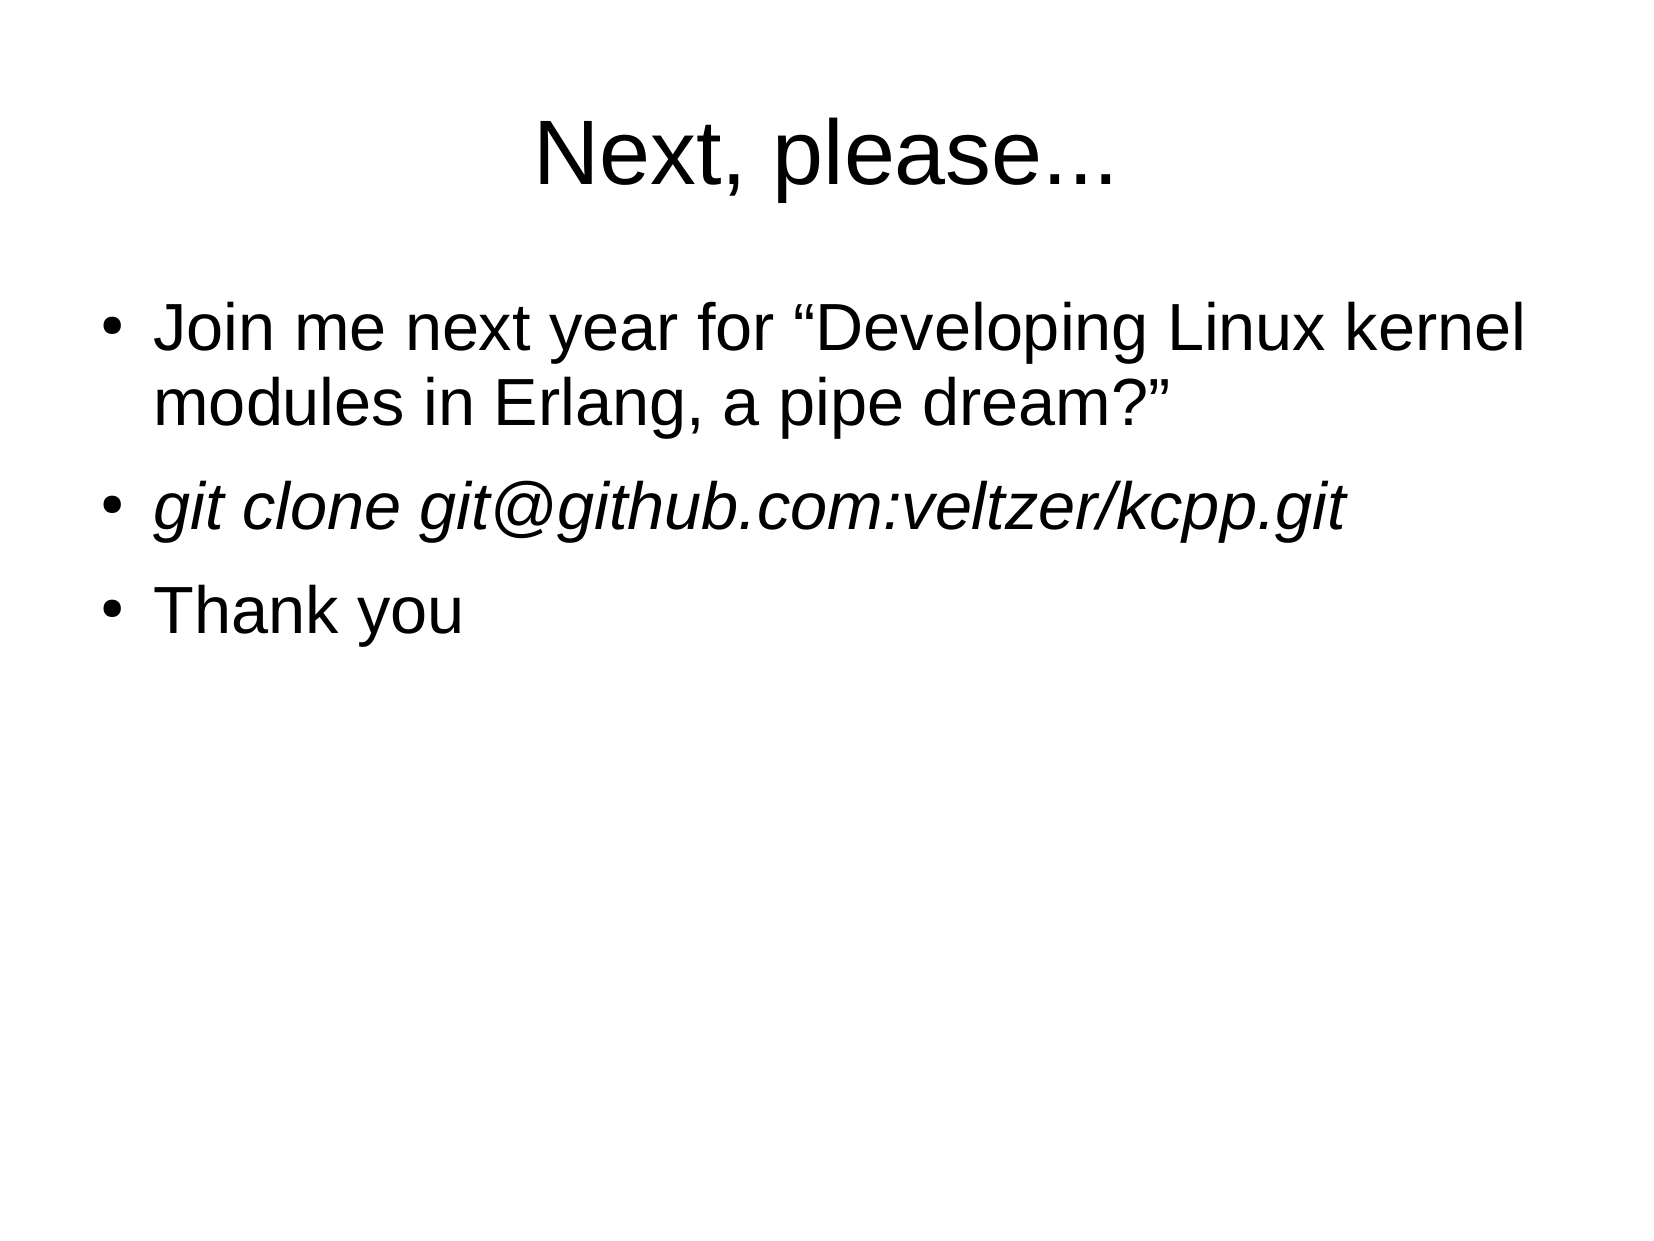

Next, please...
# Join me next year for “Developing Linux kernel modules in Erlang, a pipe dream?”
git clone git@github.com:veltzer/kcpp.git
Thank you